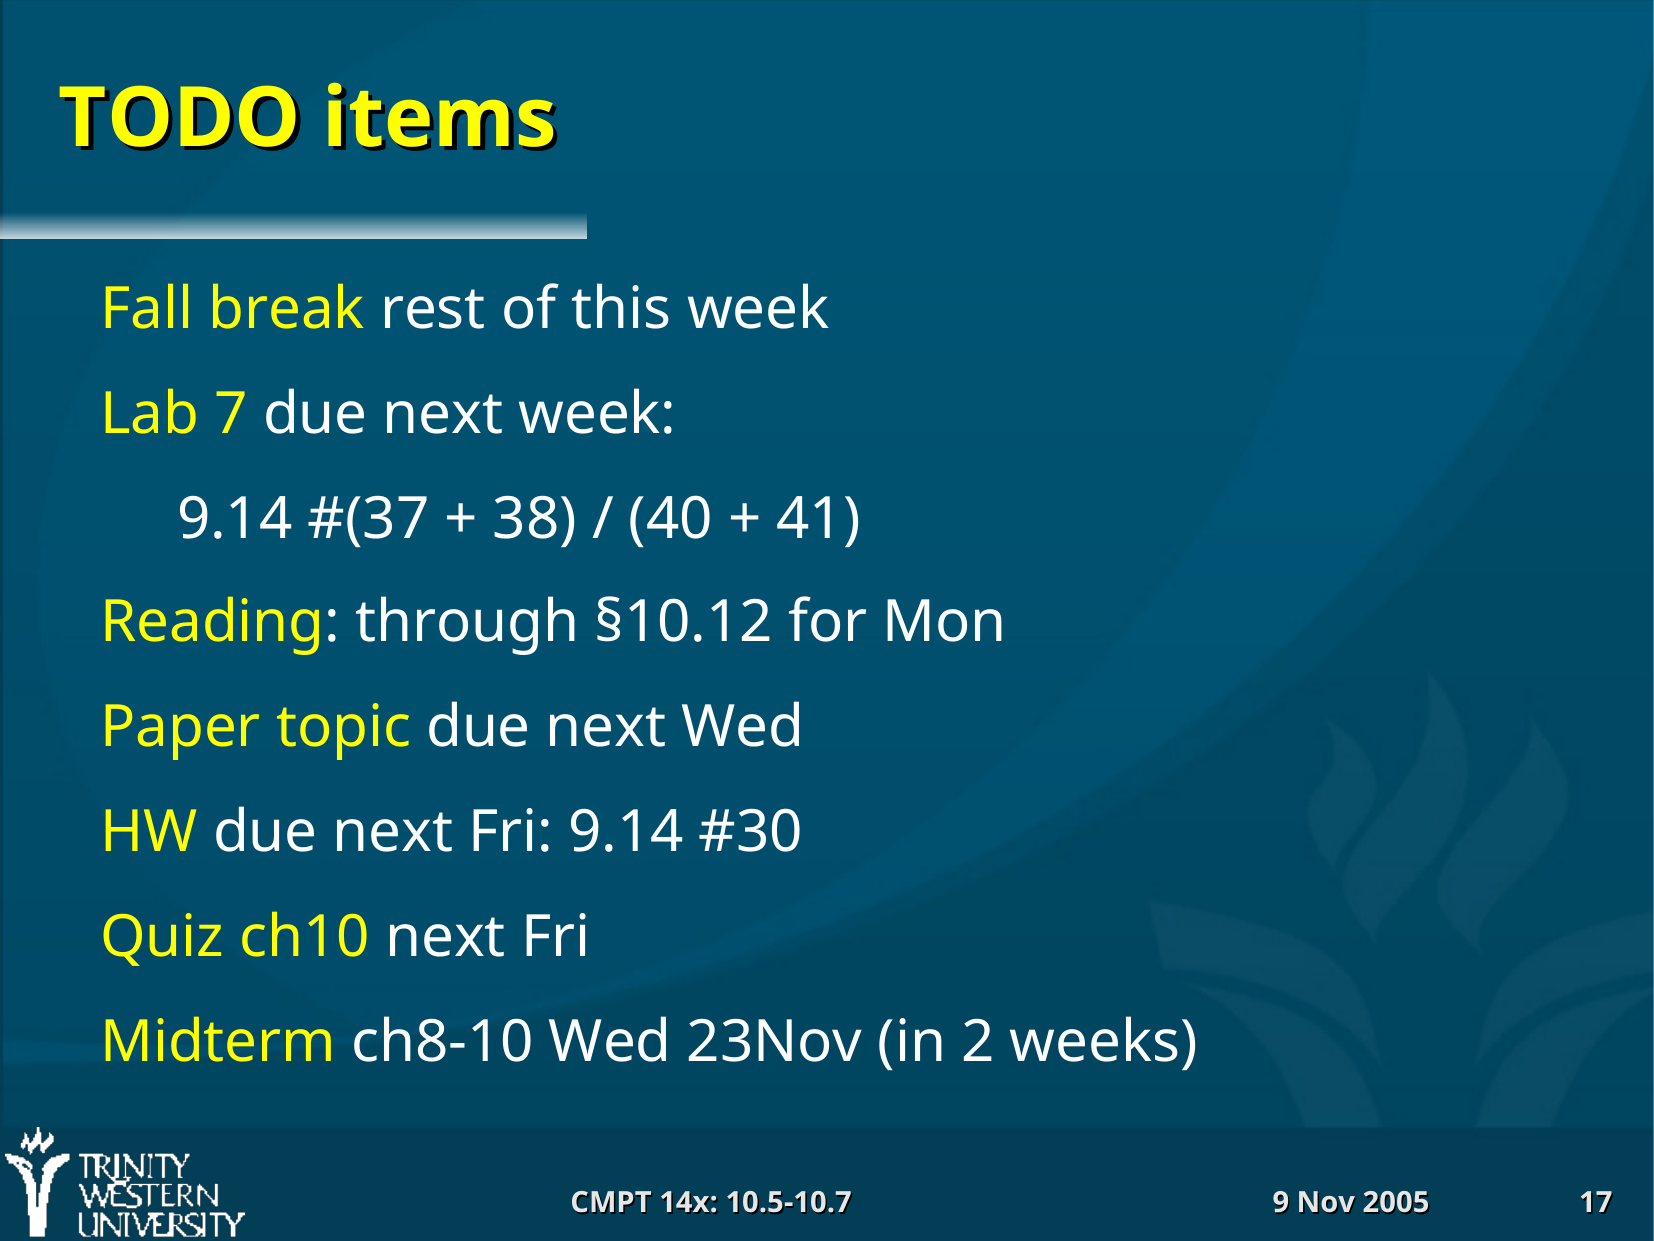

# TODO items
Fall break rest of this week
Lab 7 due next week:
9.14 #(37 + 38) / (40 + 41)
Reading: through §10.12 for Mon
Paper topic due next Wed
HW due next Fri: 9.14 #30
Quiz ch10 next Fri
Midterm ch8-10 Wed 23Nov (in 2 weeks)
CMPT 14x: 10.5-10.7
9 Nov 2005
17